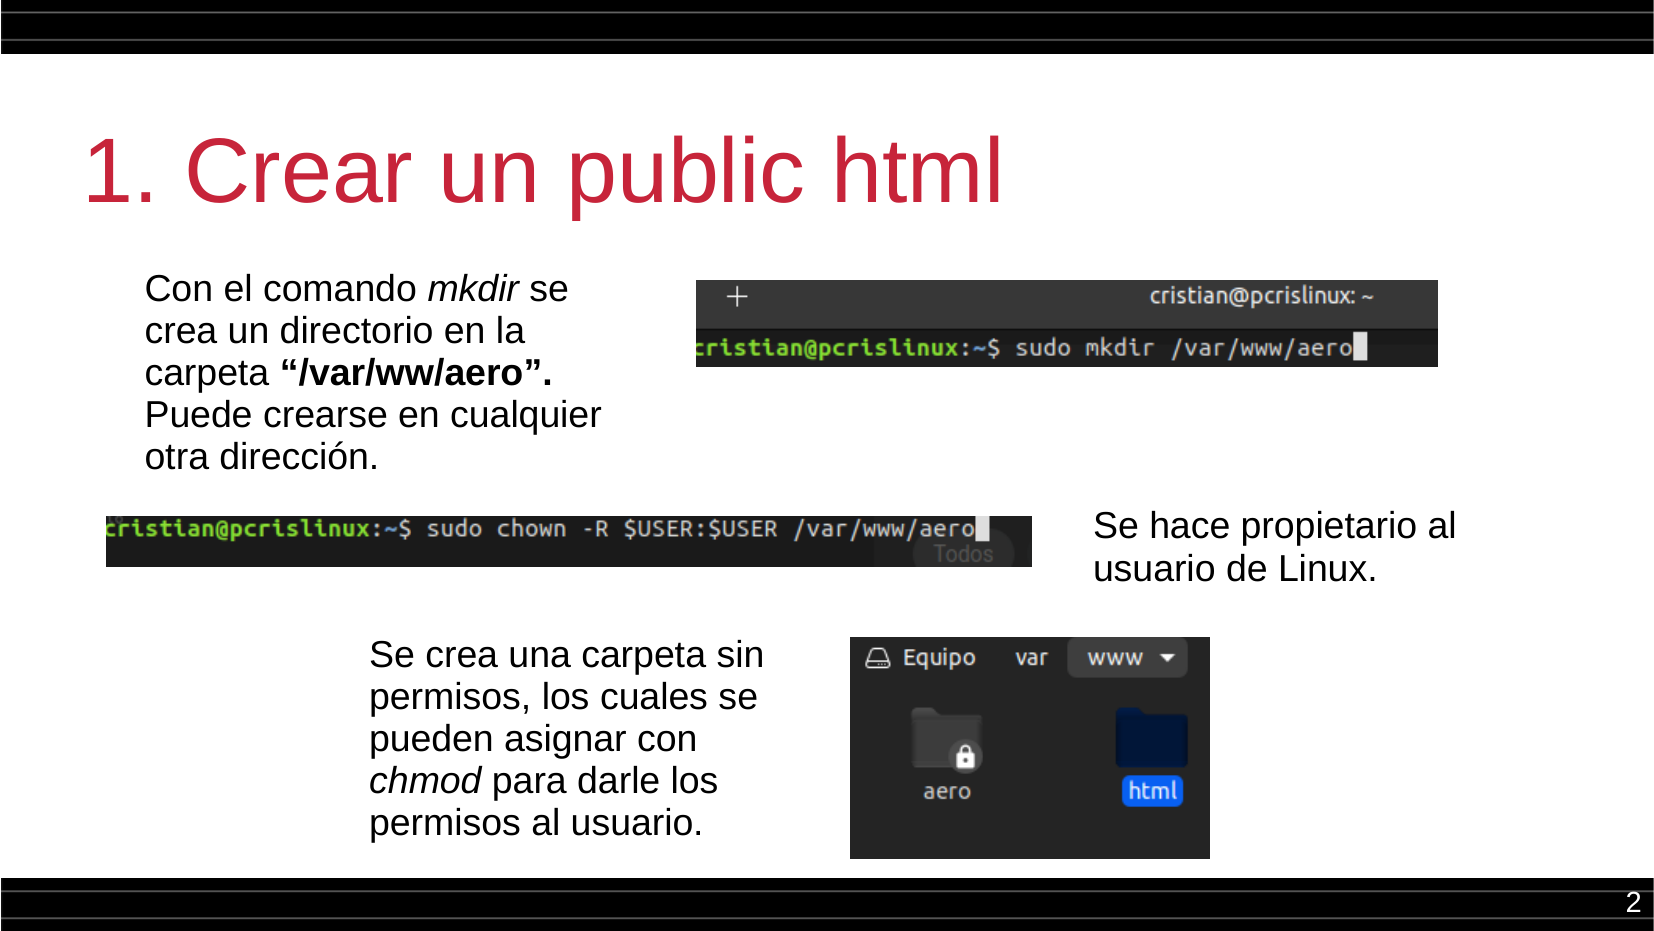

# 1. Crear un public html
Con el comando mkdir se crea un directorio en la carpeta “/var/ww/aero”. Puede crearse en cualquier otra dirección.
Se hace propietario al usuario de Linux.
Se crea una carpeta sin permisos, los cuales se pueden asignar con chmod para darle los permisos al usuario.